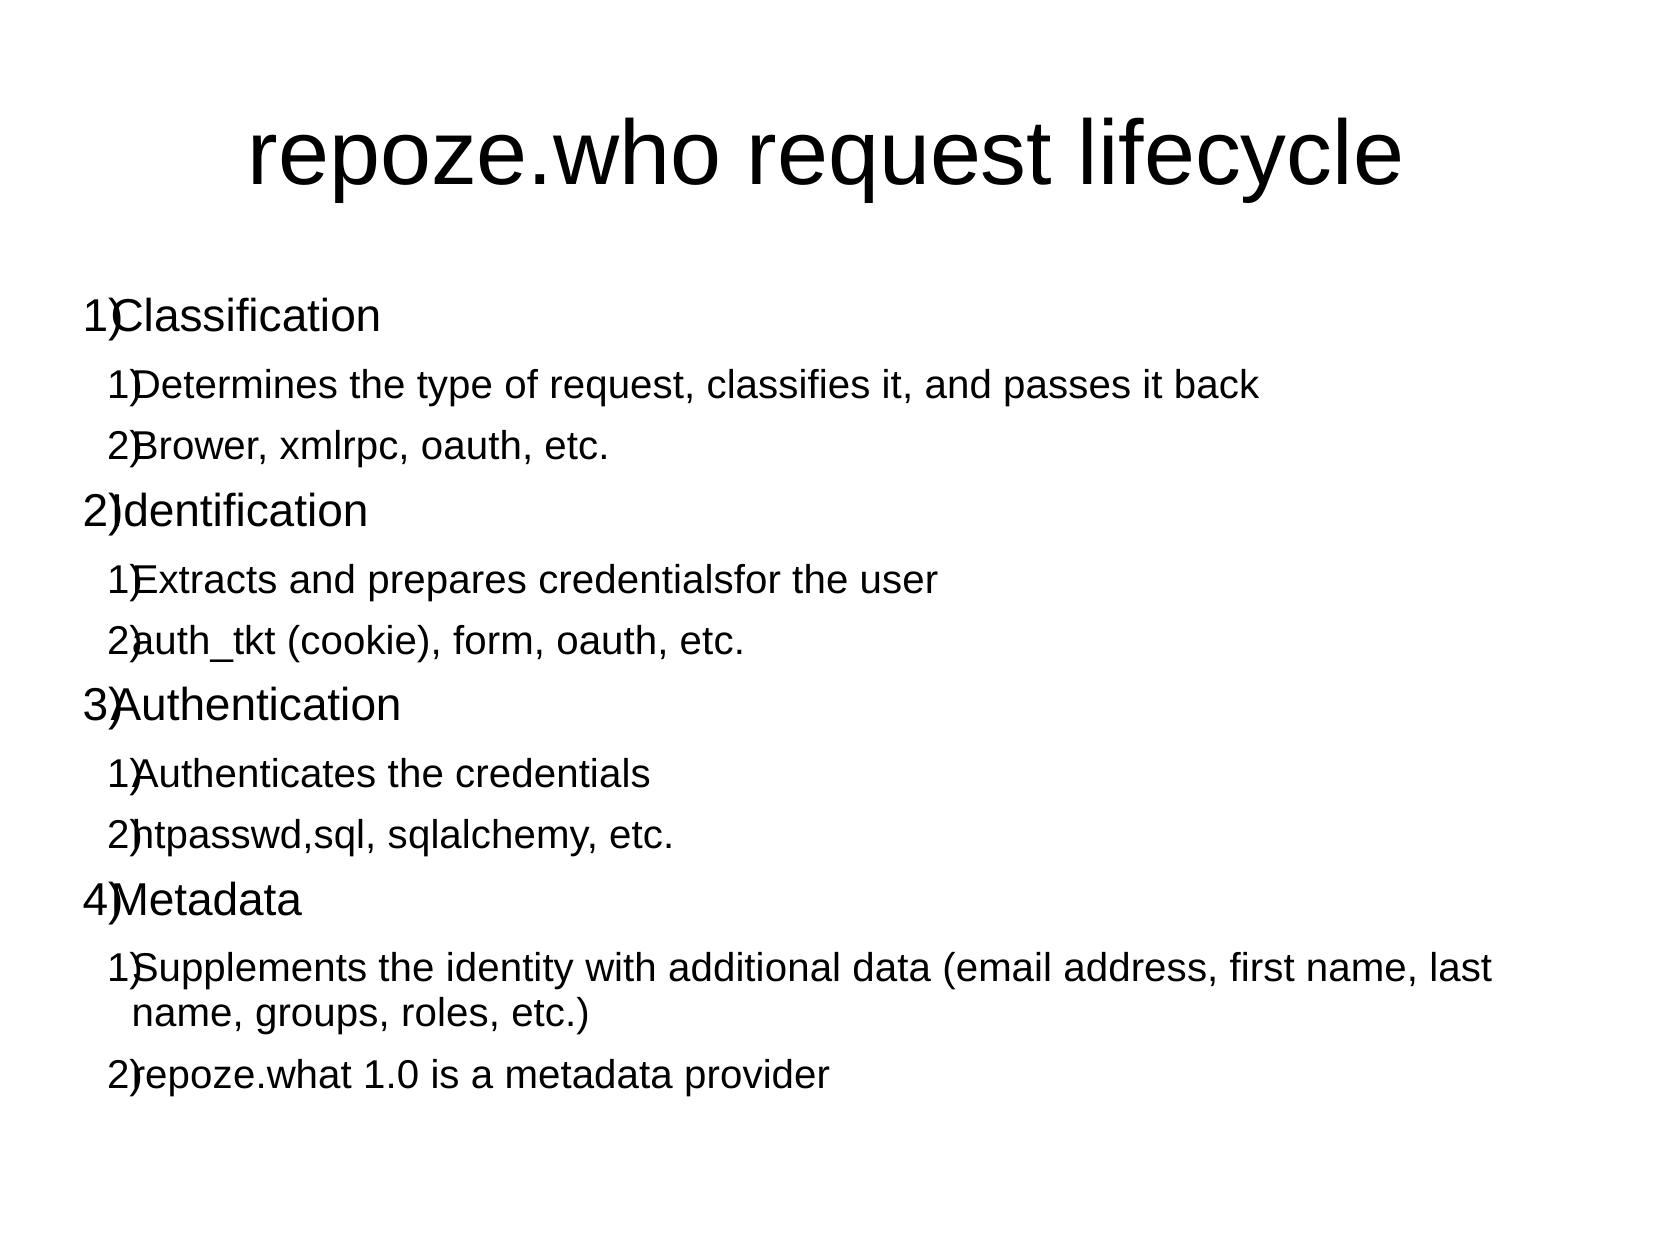

# repoze.who request lifecycle
Classification
Determines the type of request, classifies it, and passes it back
Brower, xmlrpc, oauth, etc.
Identification
Extracts and prepares credentialsfor the user
auth_tkt (cookie), form, oauth, etc.
Authentication
Authenticates the credentials
htpasswd,sql, sqlalchemy, etc.
Metadata
Supplements the identity with additional data (email address, first name, last name, groups, roles, etc.)
repoze.what 1.0 is a metadata provider